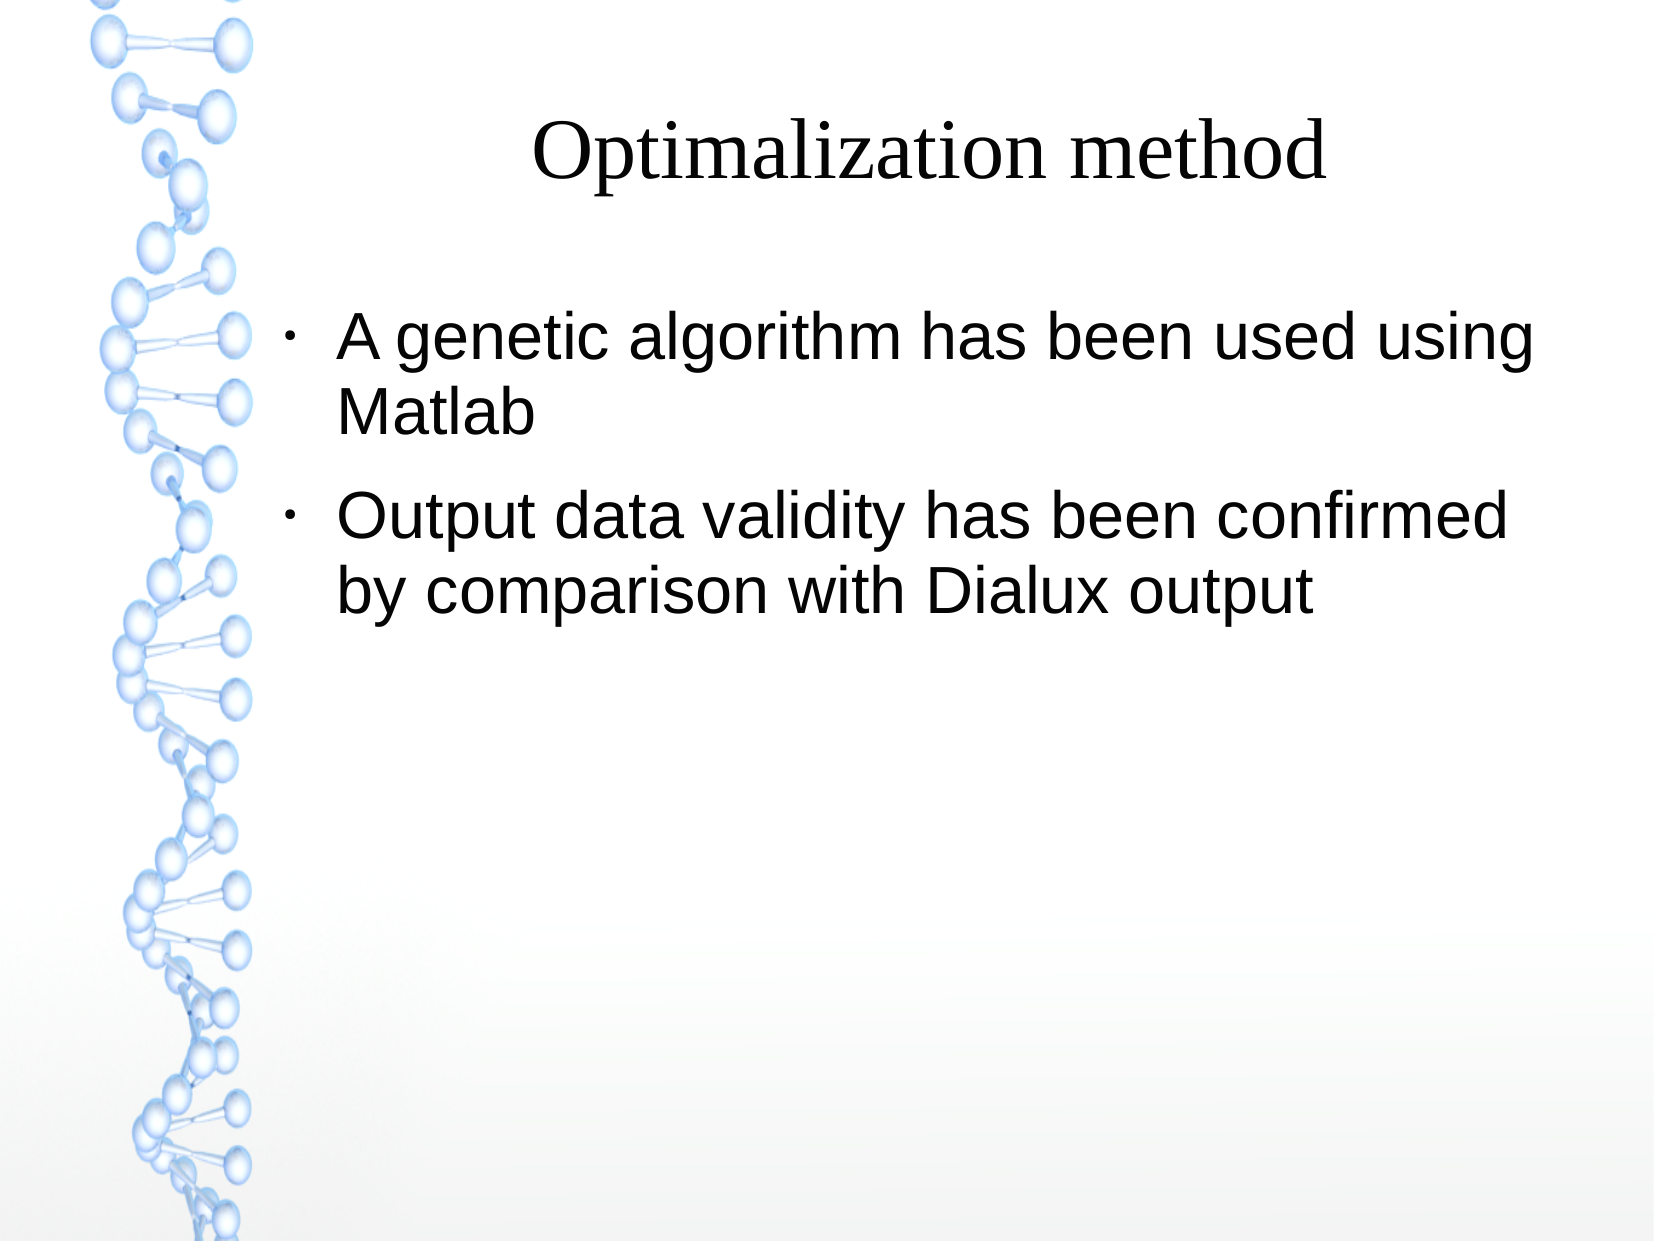

# Optimalization method
A genetic algorithm has been used using Matlab
Output data validity has been confirmed by comparison with Dialux output